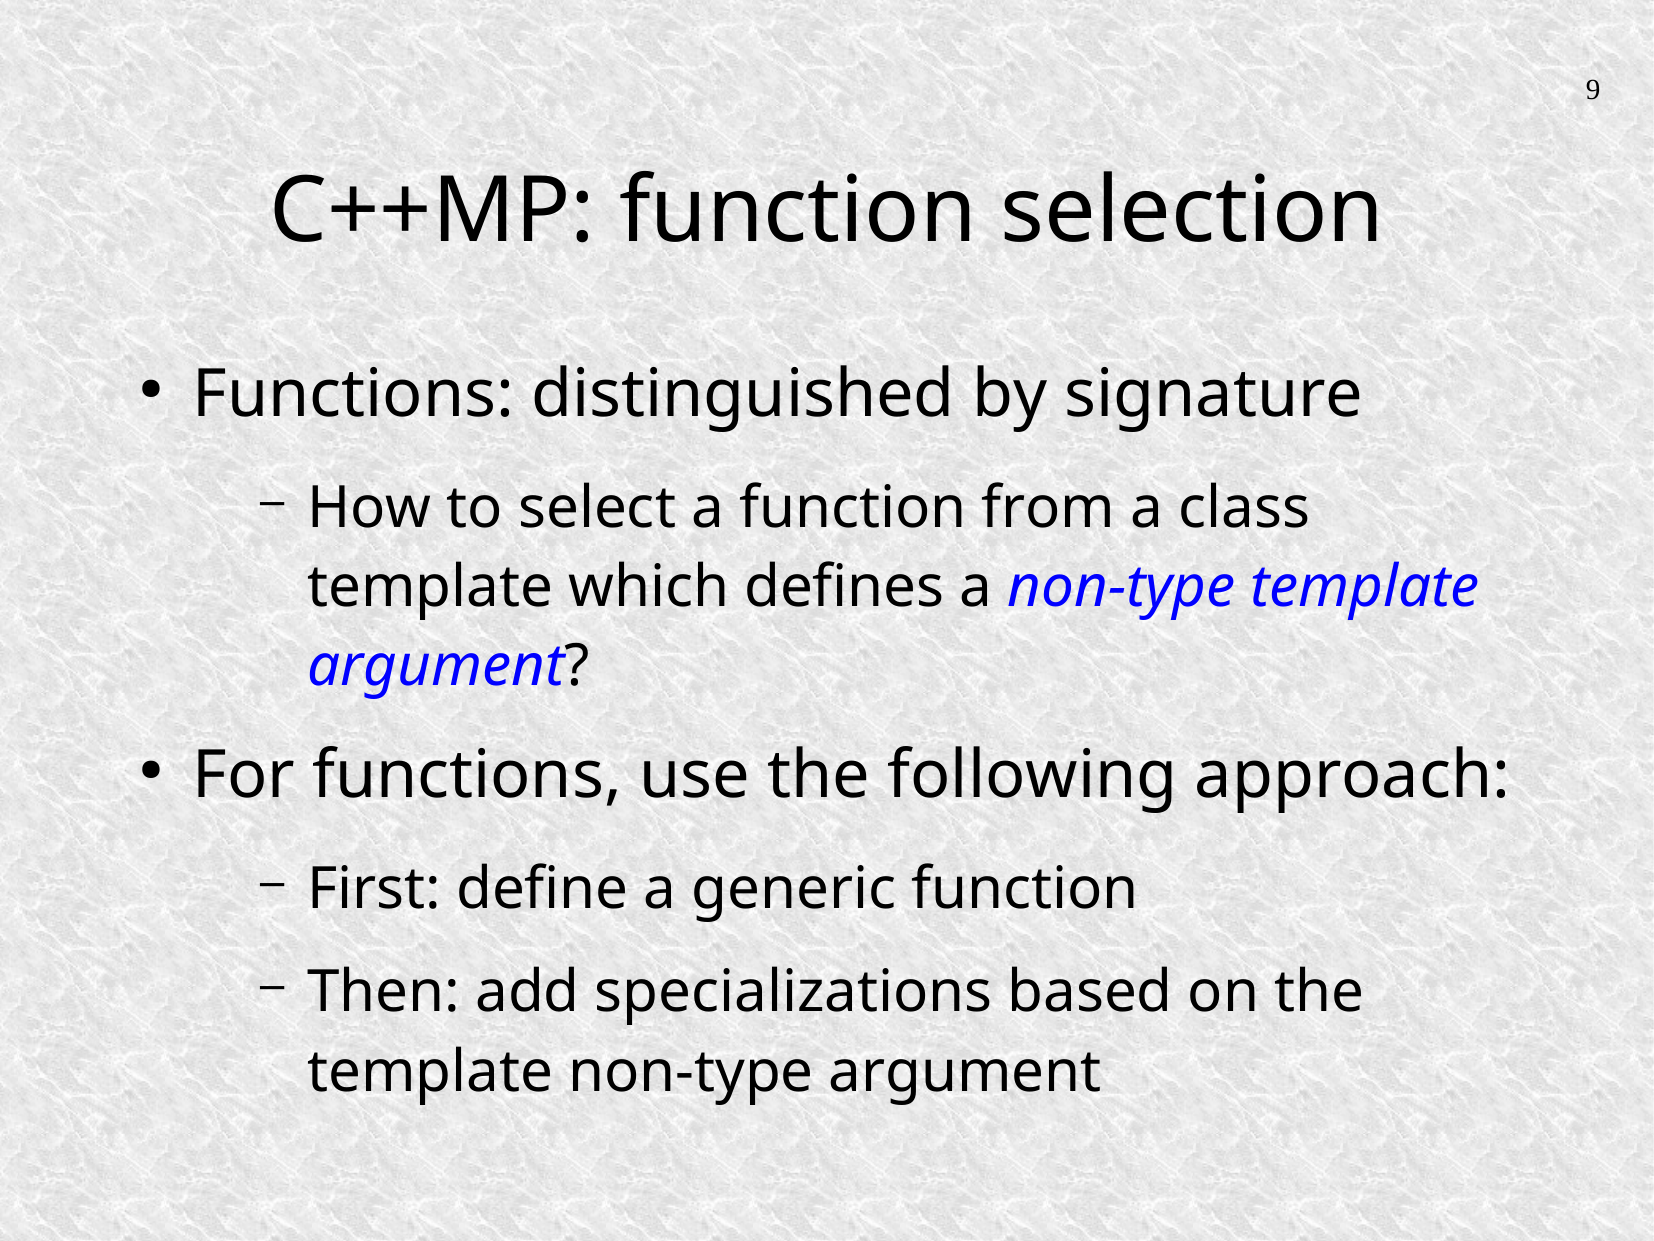

9
# C++MP: function selection
Functions: distinguished by signature
How to select a function from a class template which defines a non-type template argument?
For functions, use the following approach:
First: define a generic function
Then: add specializations based on the template non-type argument